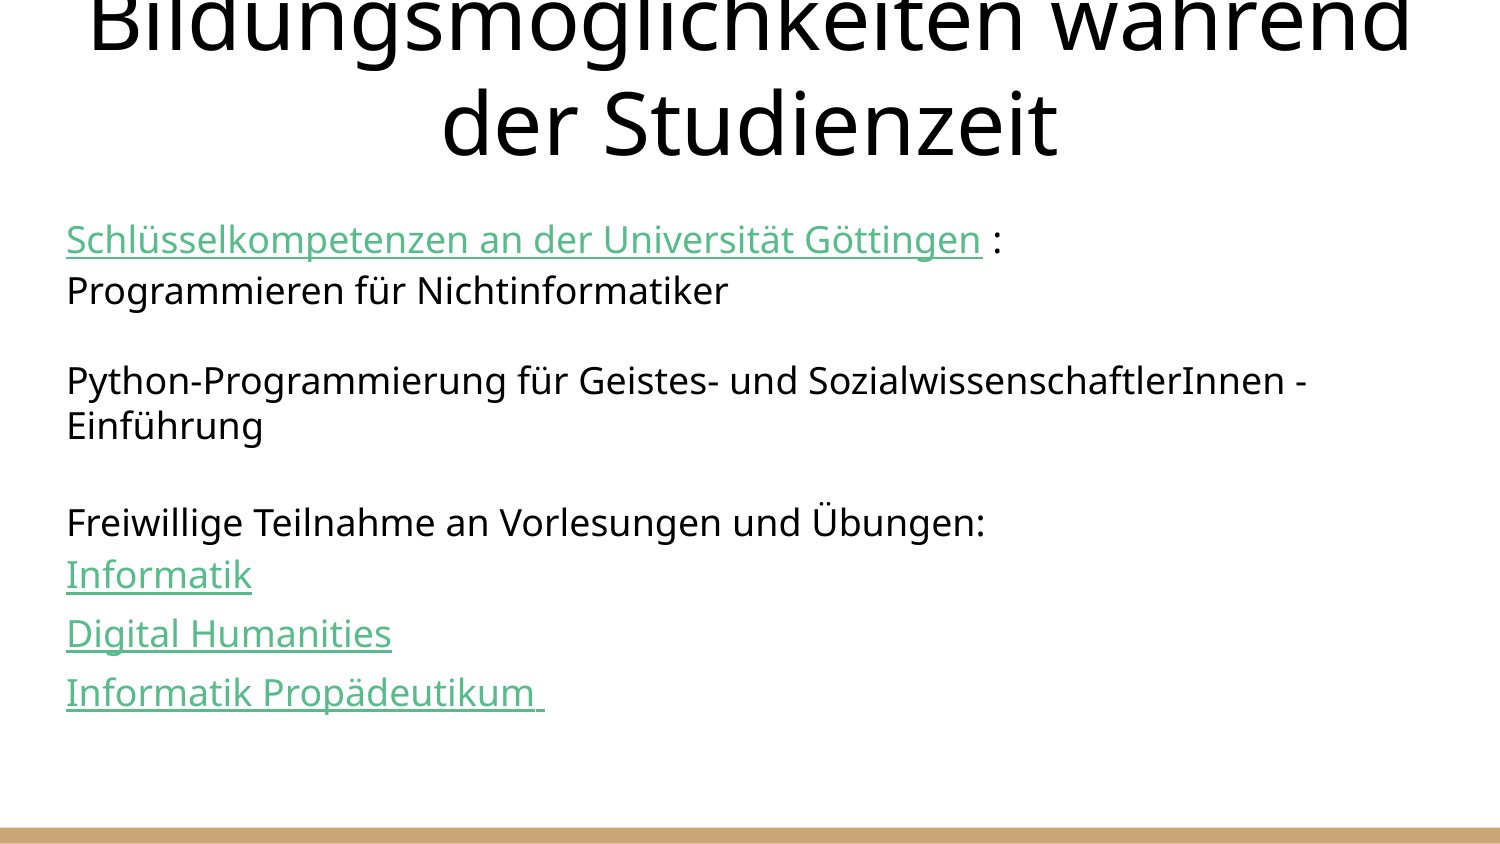

# Bildungsmöglichkeiten während der Studienzeit
Schlüsselkompetenzen an der Universität Göttingen :
Programmieren für Nichtinformatiker
Python-Programmierung für Geistes- und SozialwissenschaftlerInnen - Einführung
Freiwillige Teilnahme an Vorlesungen und Übungen:
Informatik
Digital Humanities
Informatik Propädeutikum